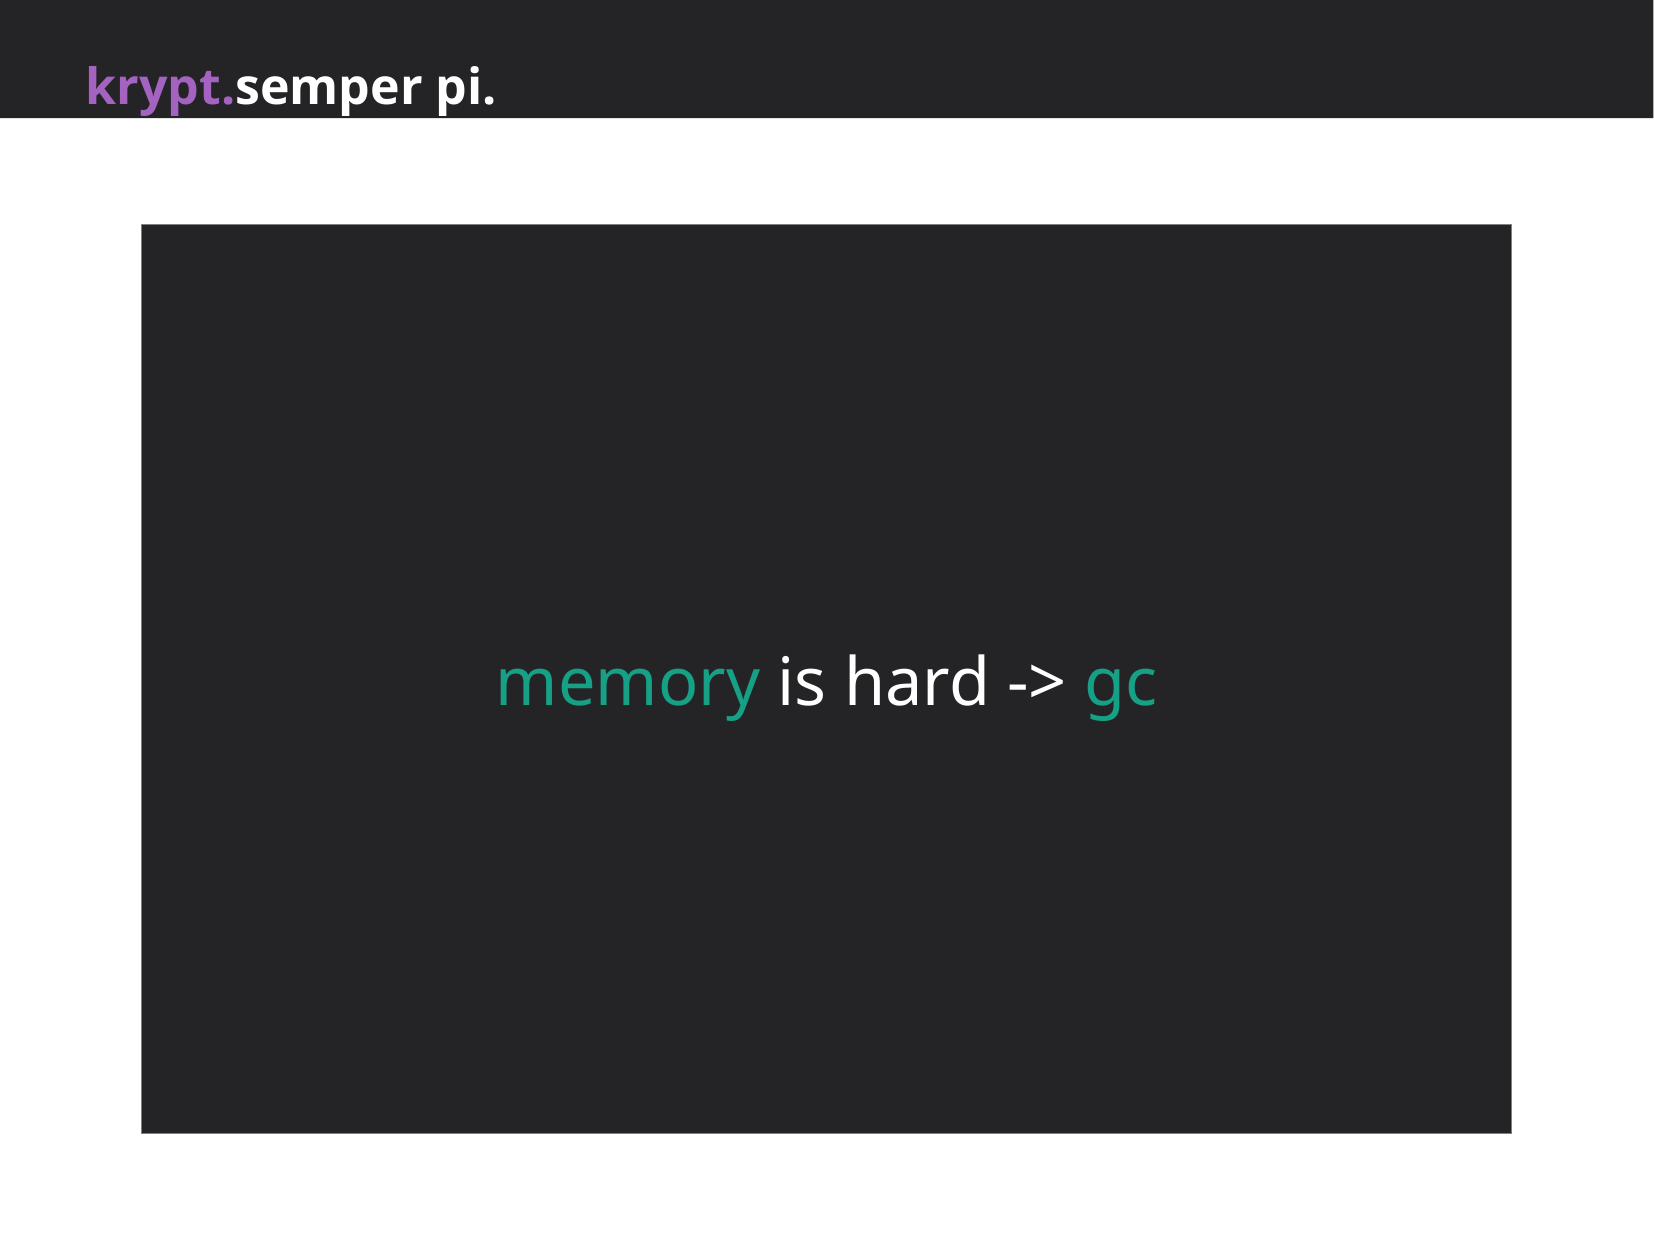

krypt.semper pi.
memory is hard -> gc
security sucks.